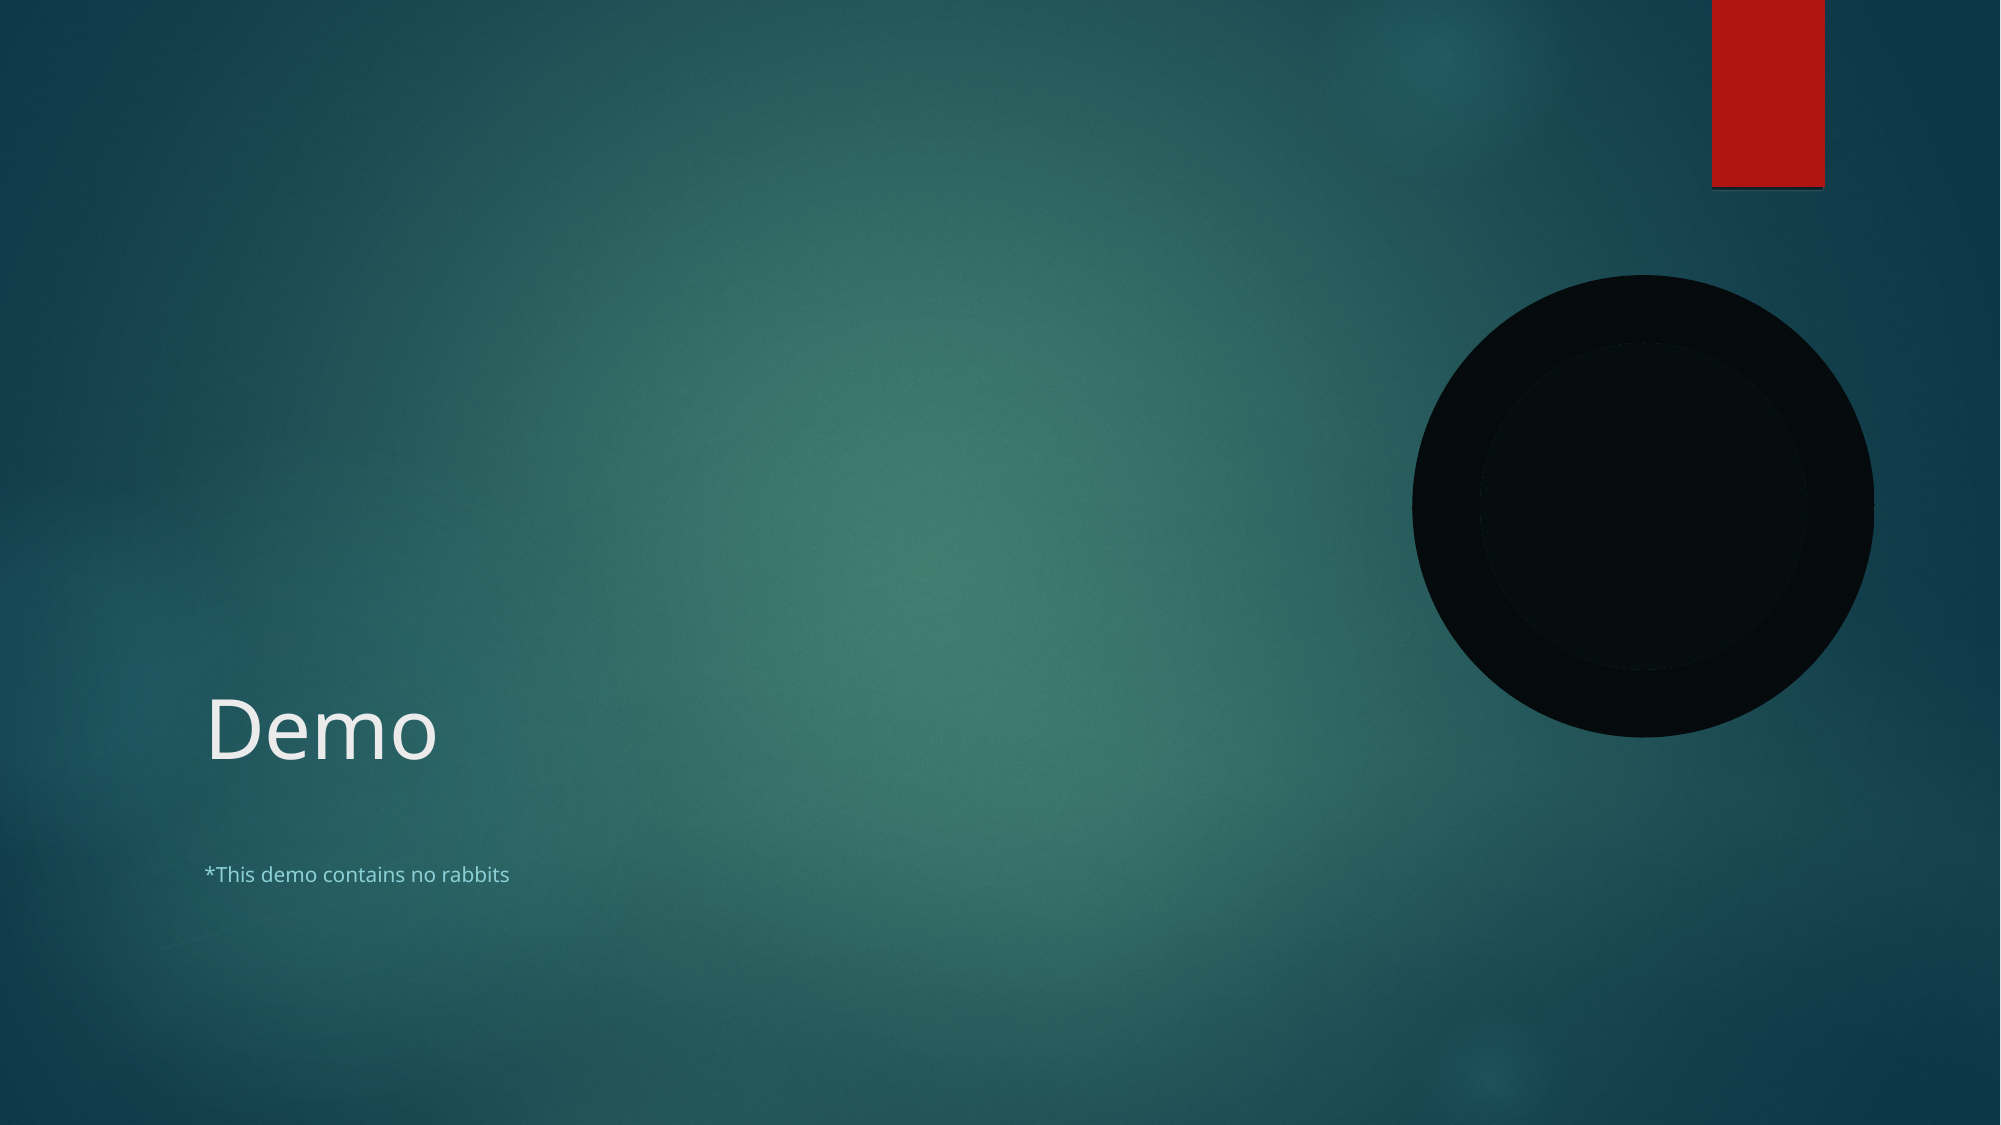

# Demo
*This demo contains no rabbits